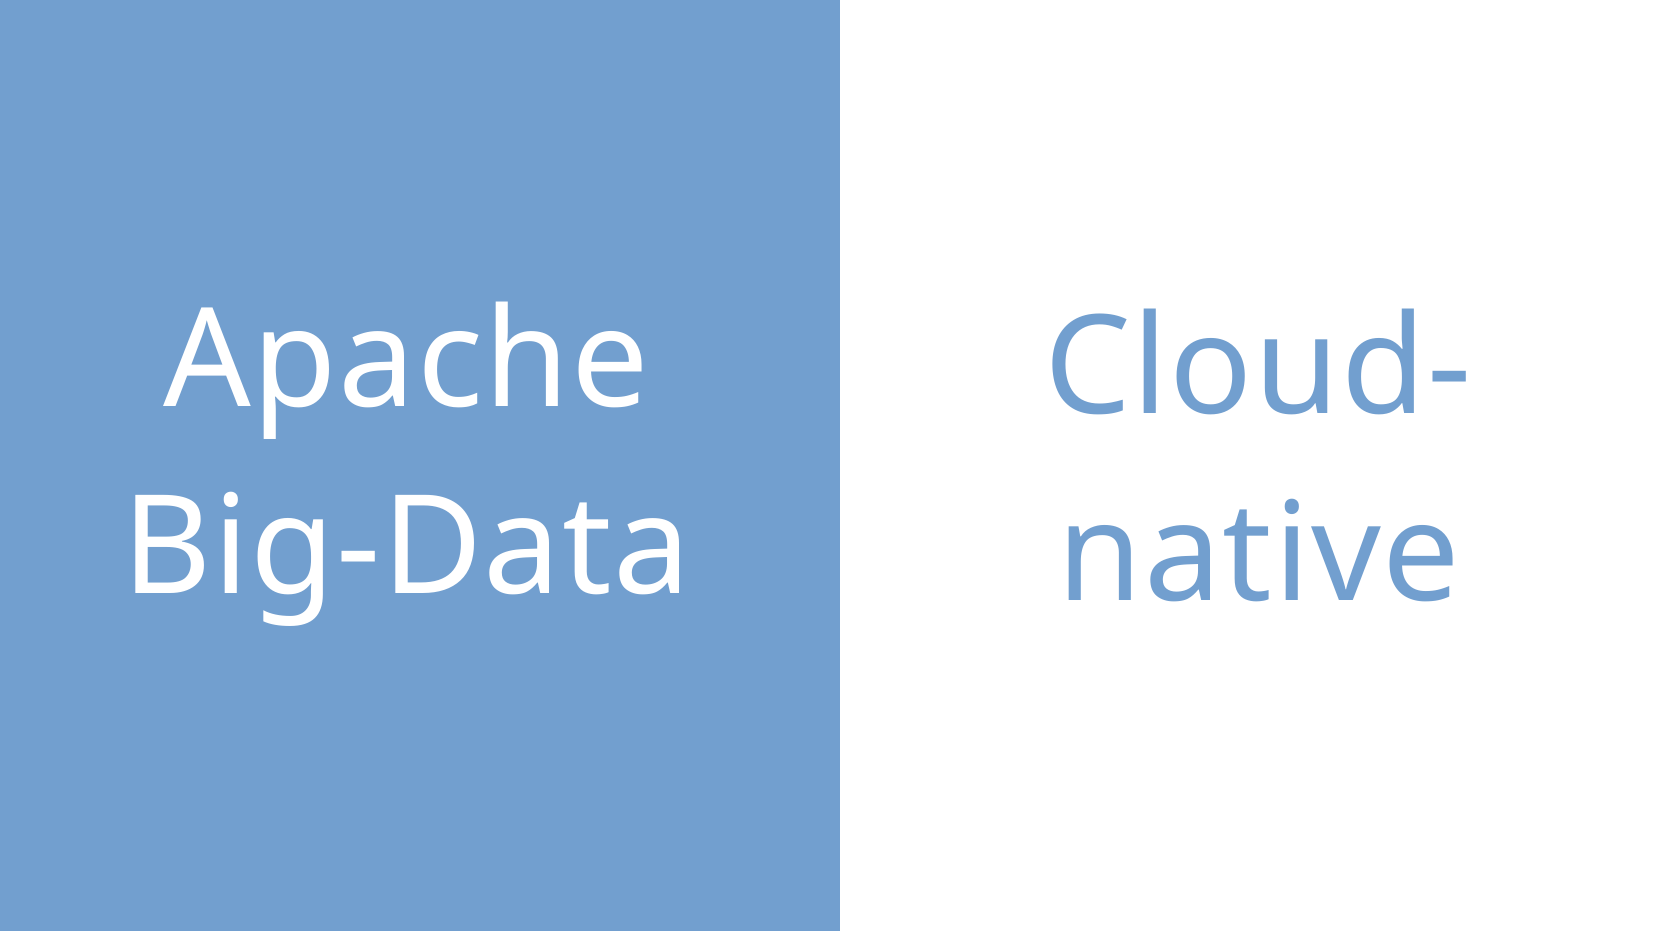

# Apache Big-Data
Apache
Big-Data
Cloud-
native